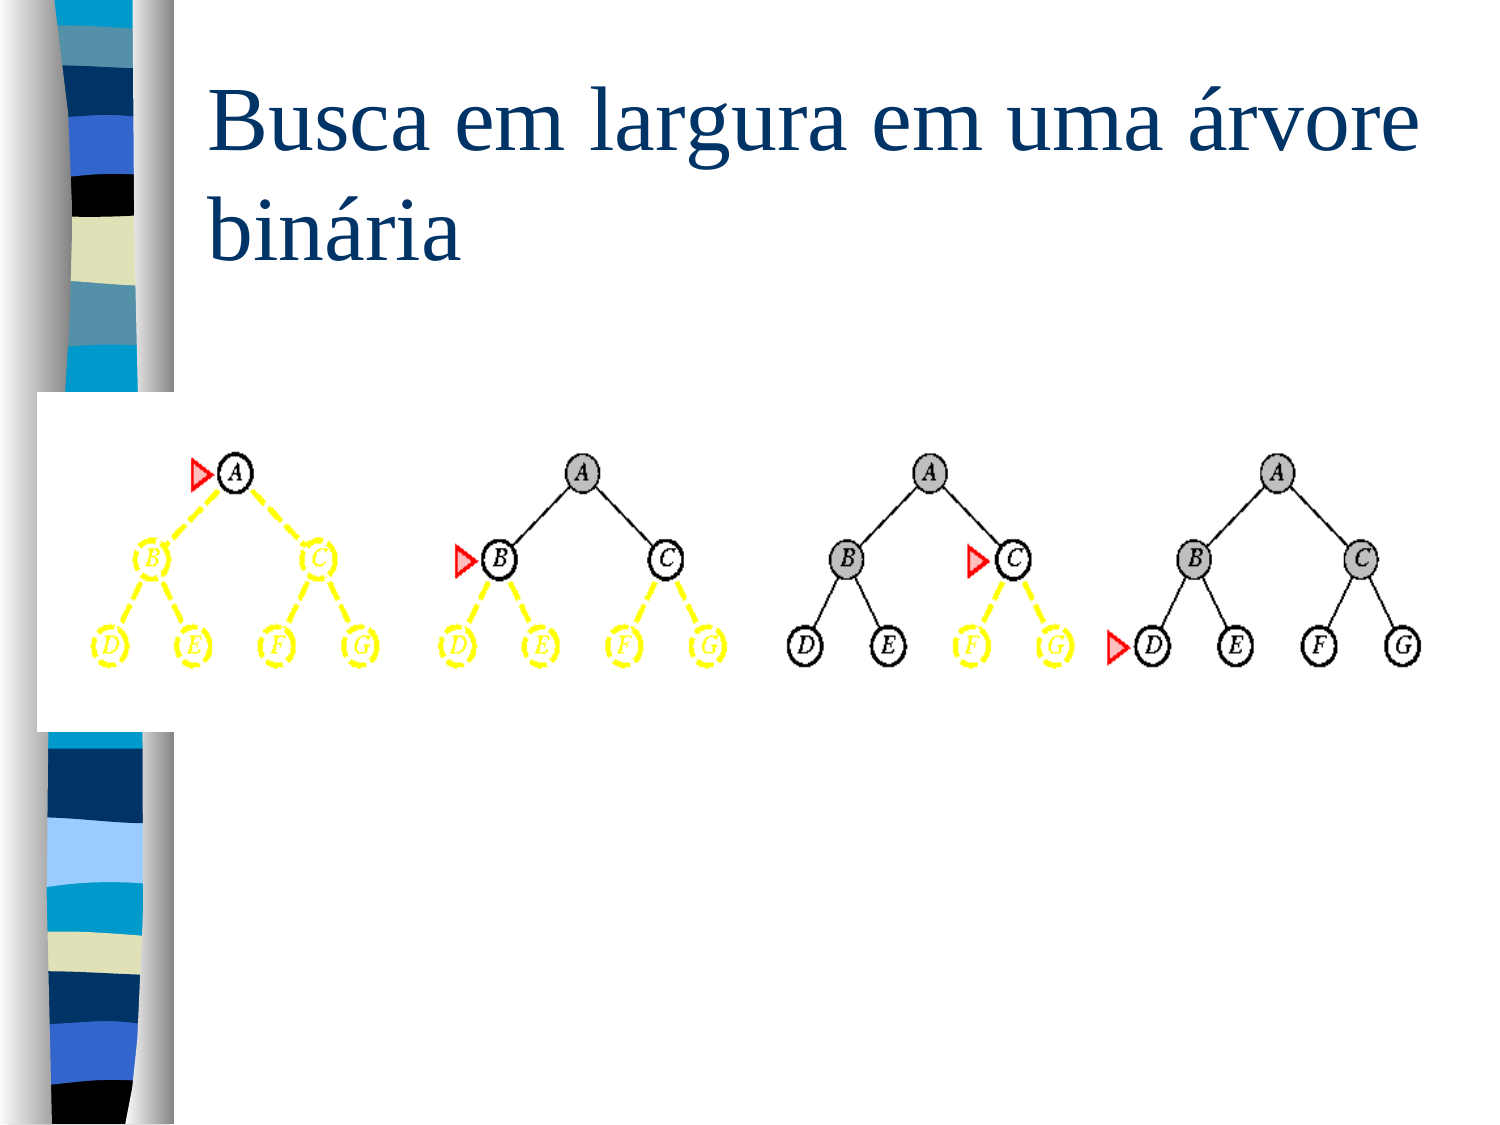

# Busca em largura em uma árvore binária